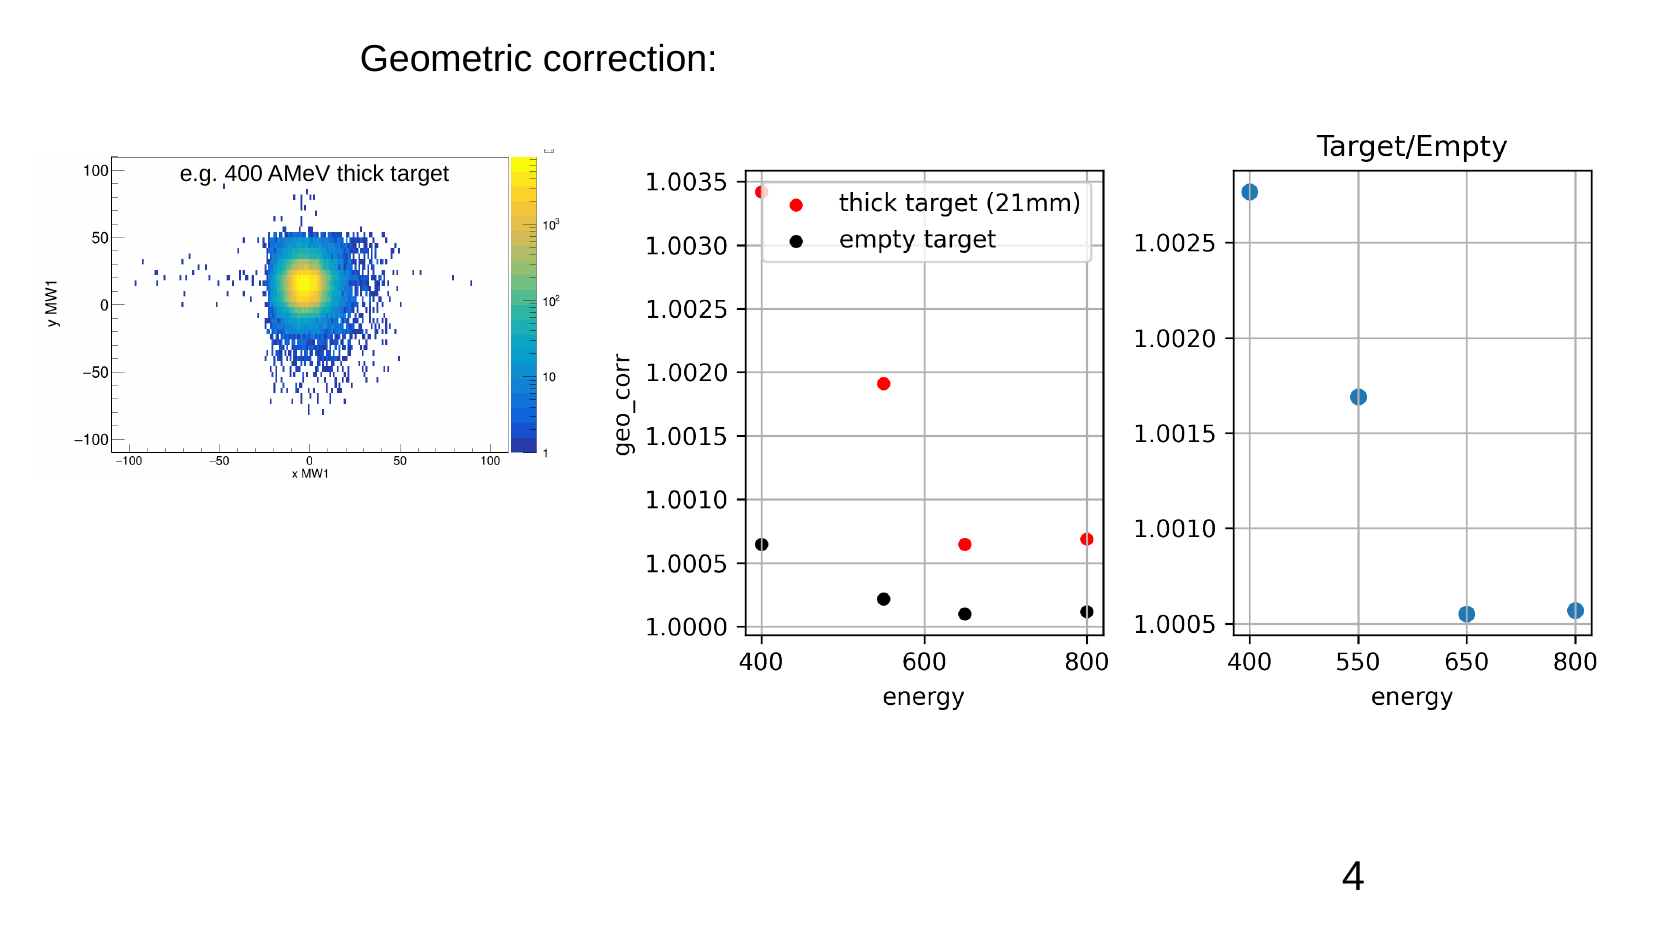

Geometric correction:
e.g. 400 AMeV thick target